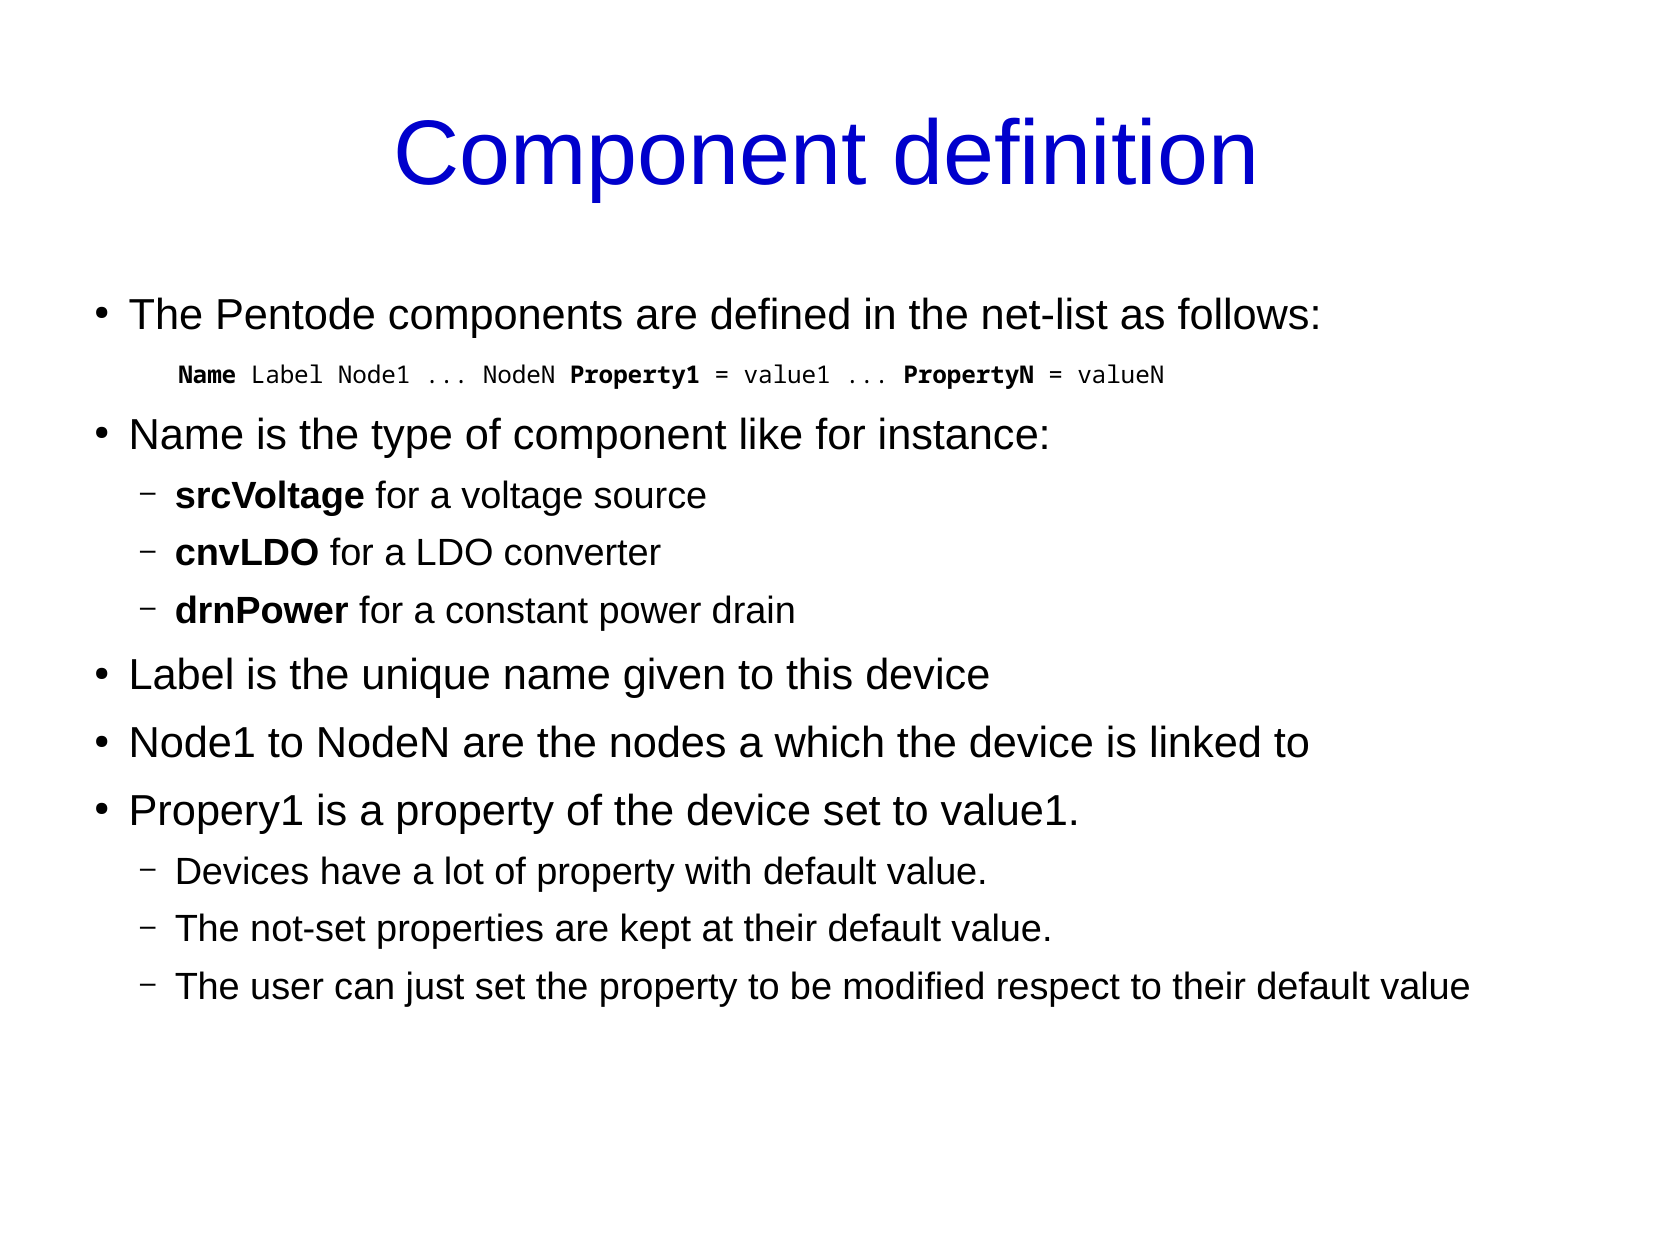

# Component definition
The Pentode components are defined in the net-list as follows:
Name Label Node1 ... NodeN Property1 = value1 ... PropertyN = valueN
Name is the type of component like for instance:
srcVoltage for a voltage source
cnvLDO for a LDO converter
drnPower for a constant power drain
Label is the unique name given to this device
Node1 to NodeN are the nodes a which the device is linked to
Propery1 is a property of the device set to value1.
Devices have a lot of property with default value.
The not-set properties are kept at their default value.
The user can just set the property to be modified respect to their default value